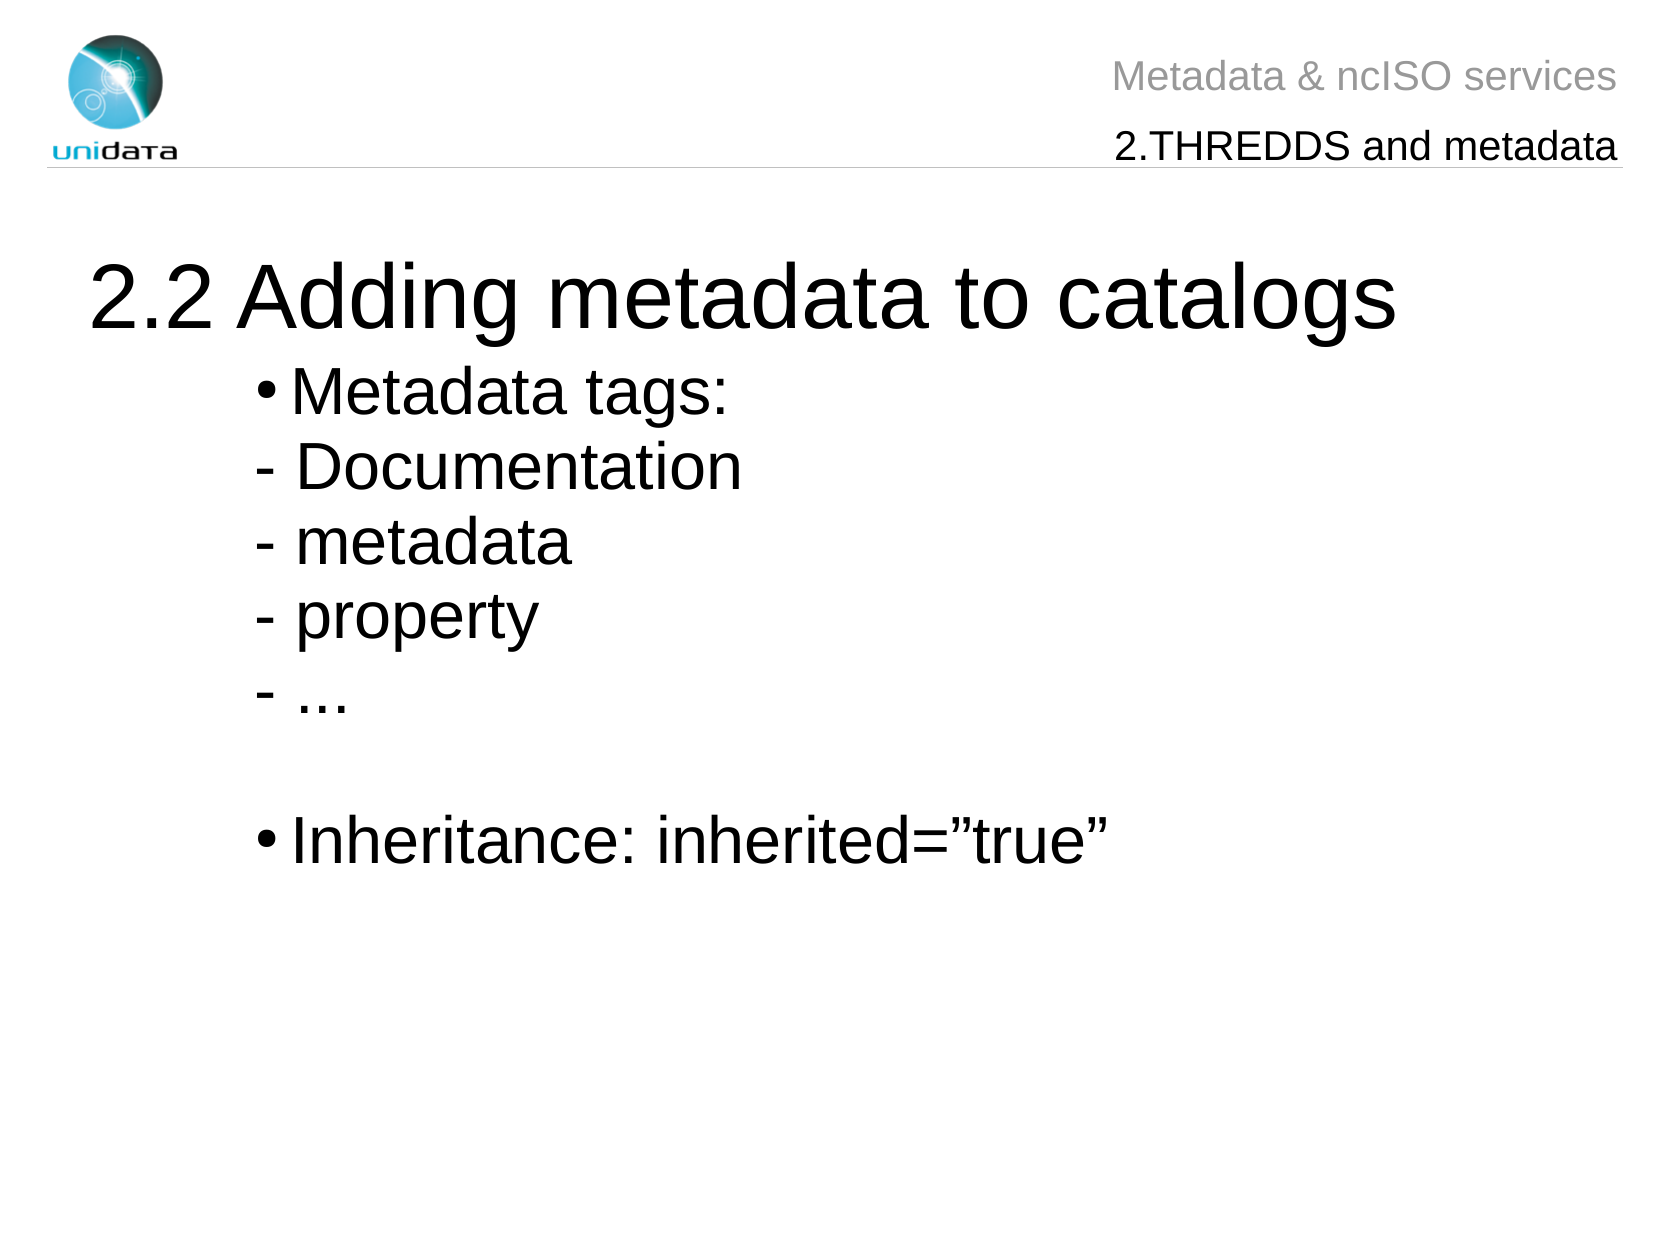

Metadata & ncISO services
2.THREDDS and metadata
# 2.2 Adding metadata to catalogs
Metadata tags:
- Documentation
- metadata
- property
- ...
Inheritance: inherited=”true”